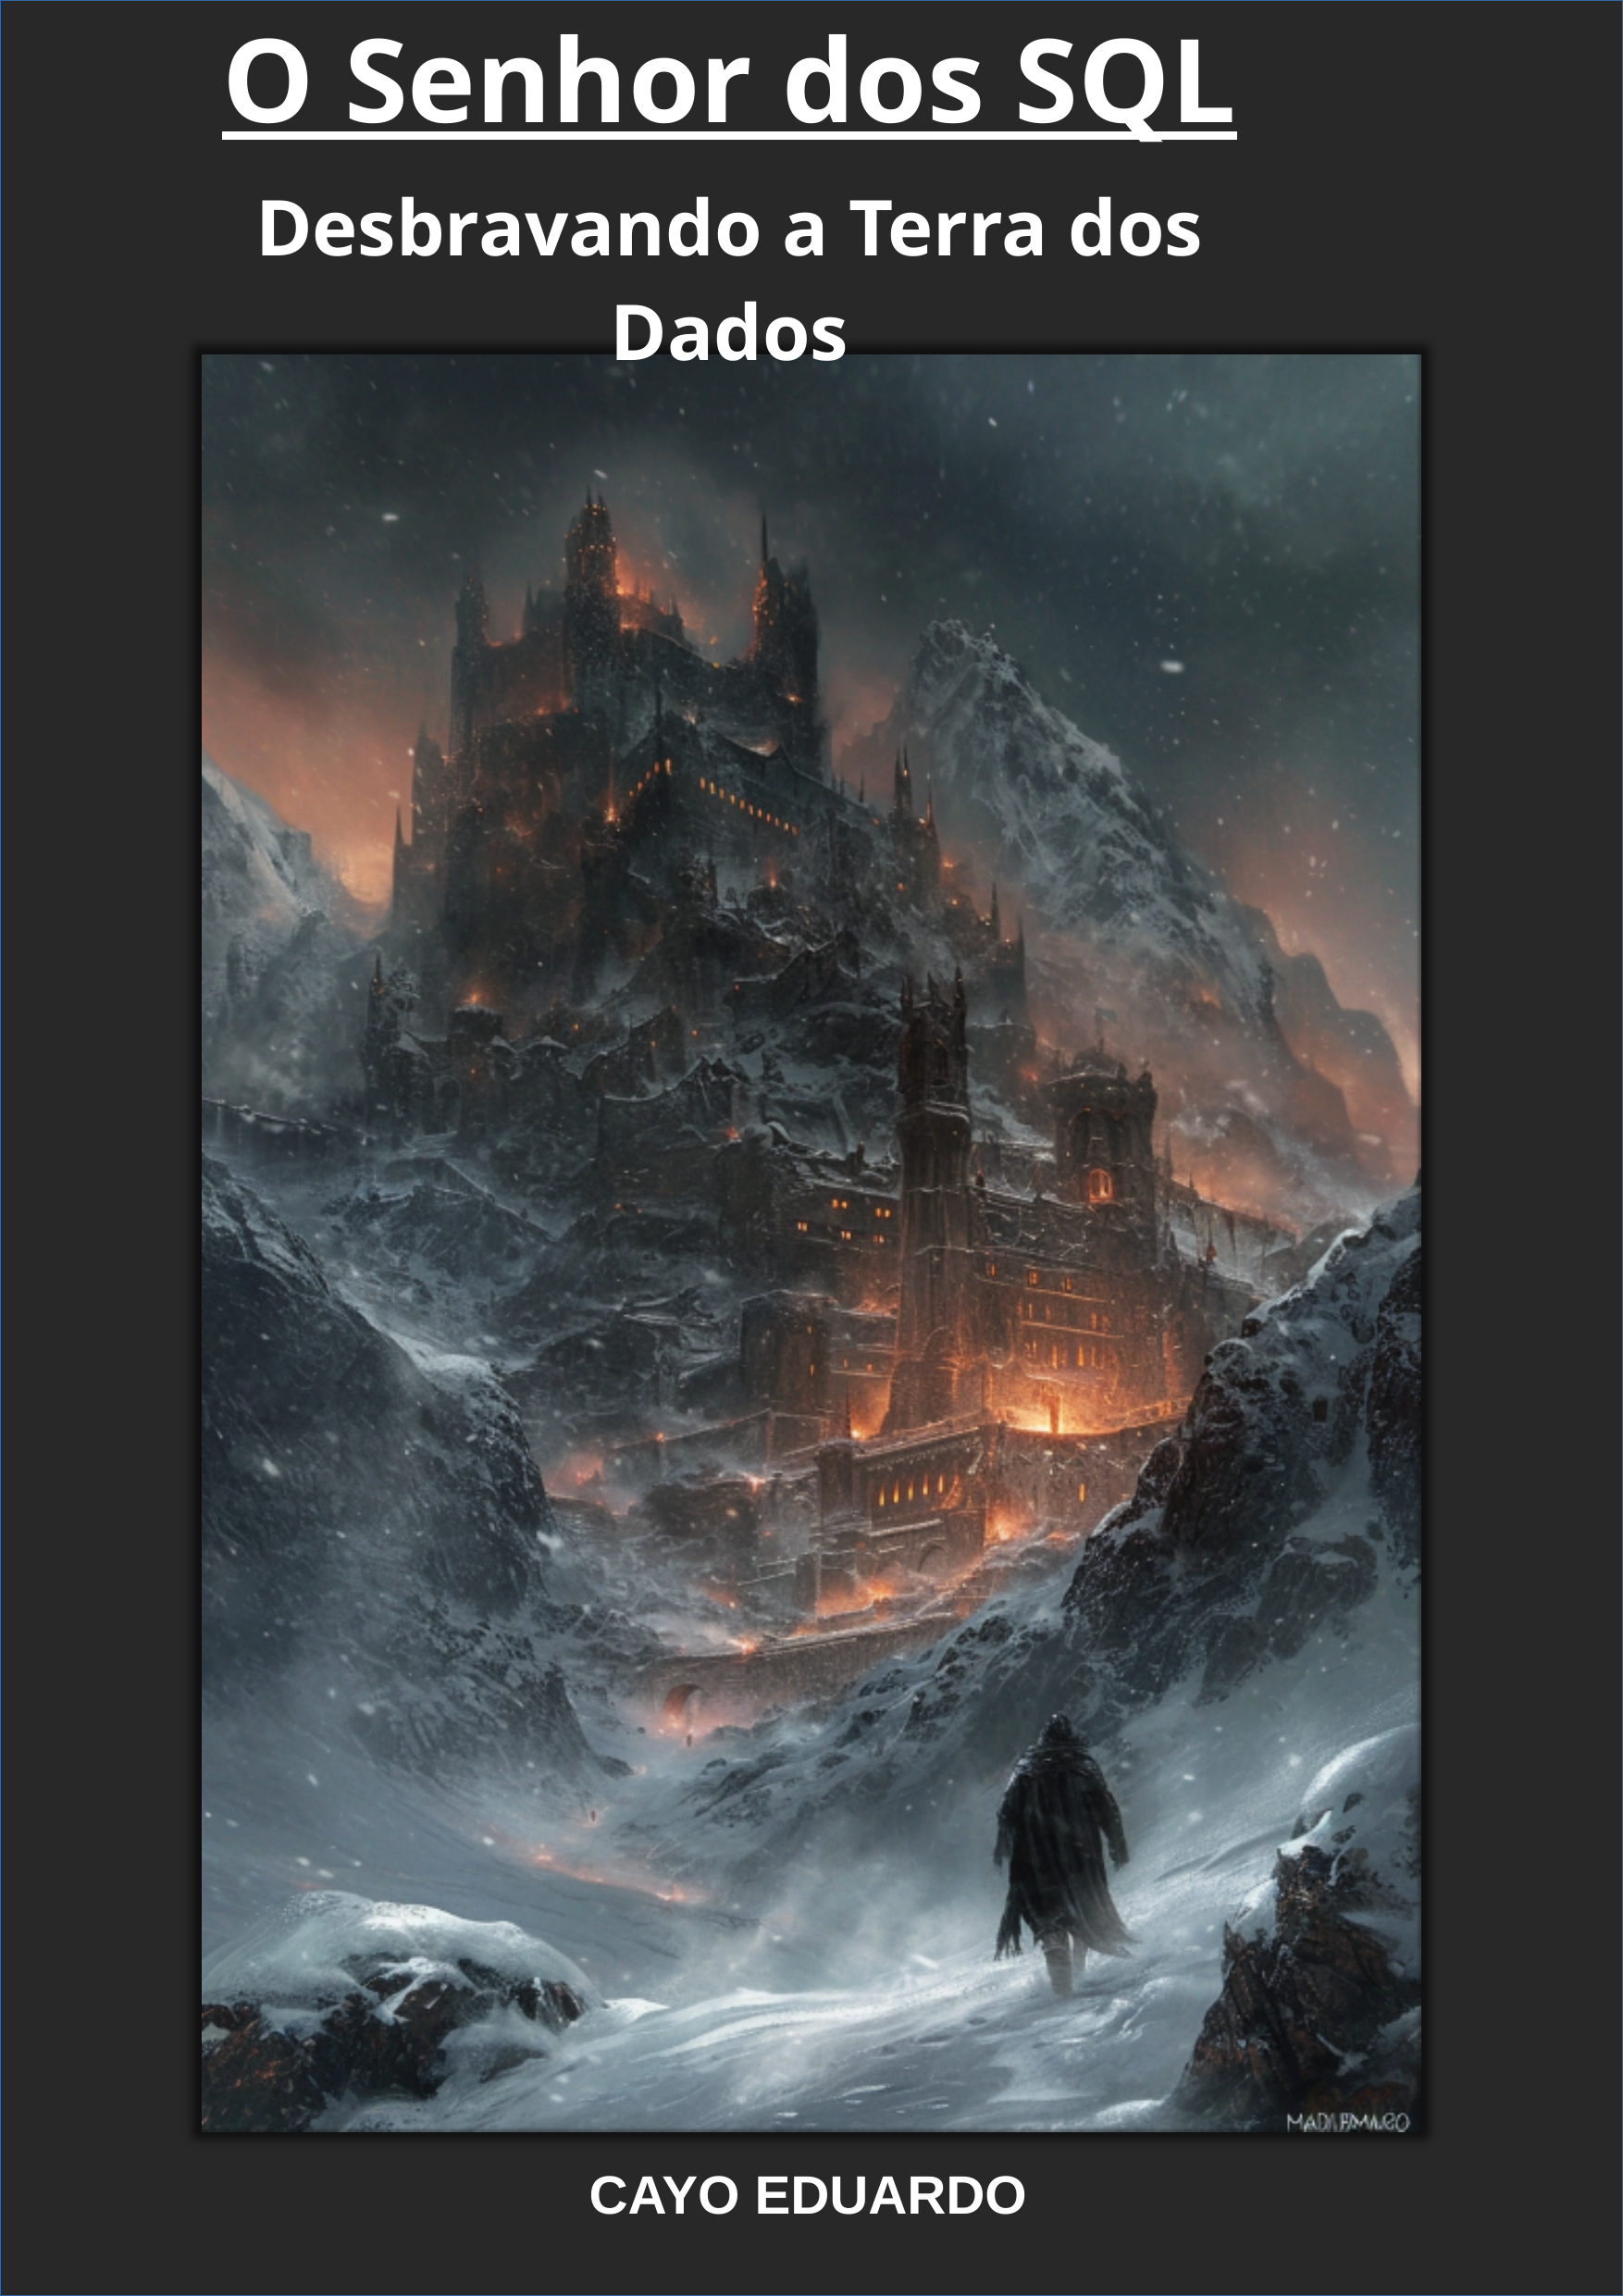

O Senhor dos SQL
Desbravando a Terra dos Dados
CAYO EDUARDO